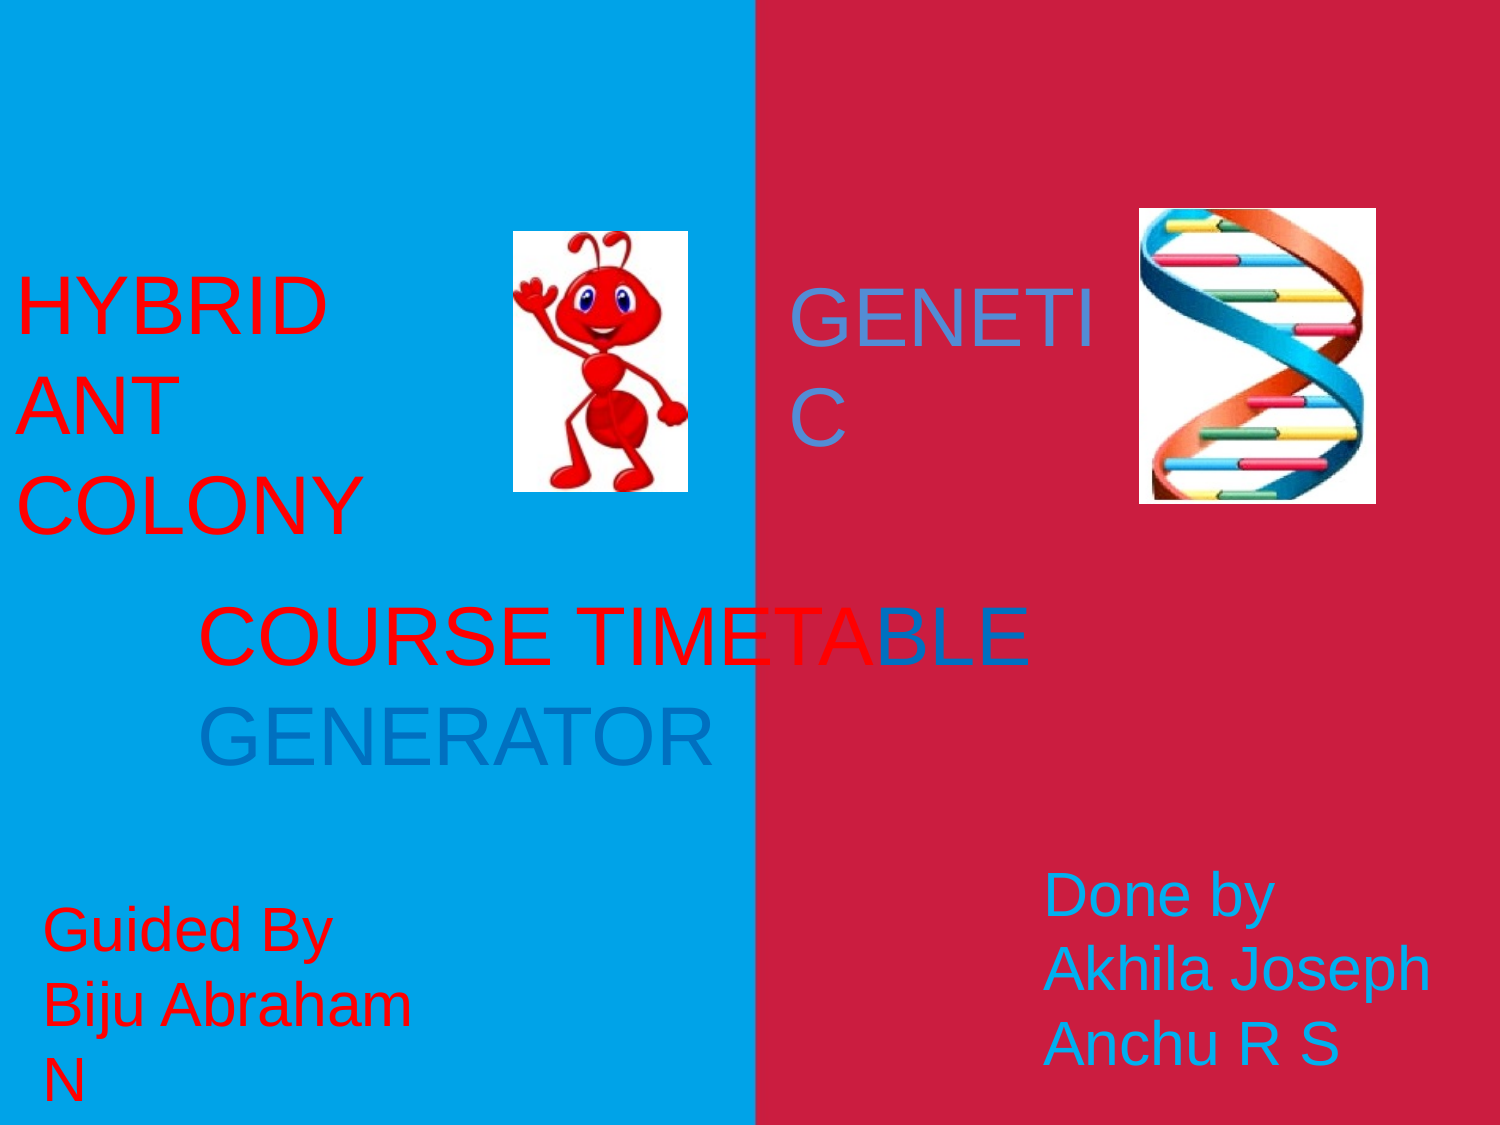

HYBRID
ANT COLONY
GENETIC
COURSE TIMETABLE GENERATOR
Done by
Akhila Joseph
Anchu R S
Guided By
Biju Abraham N